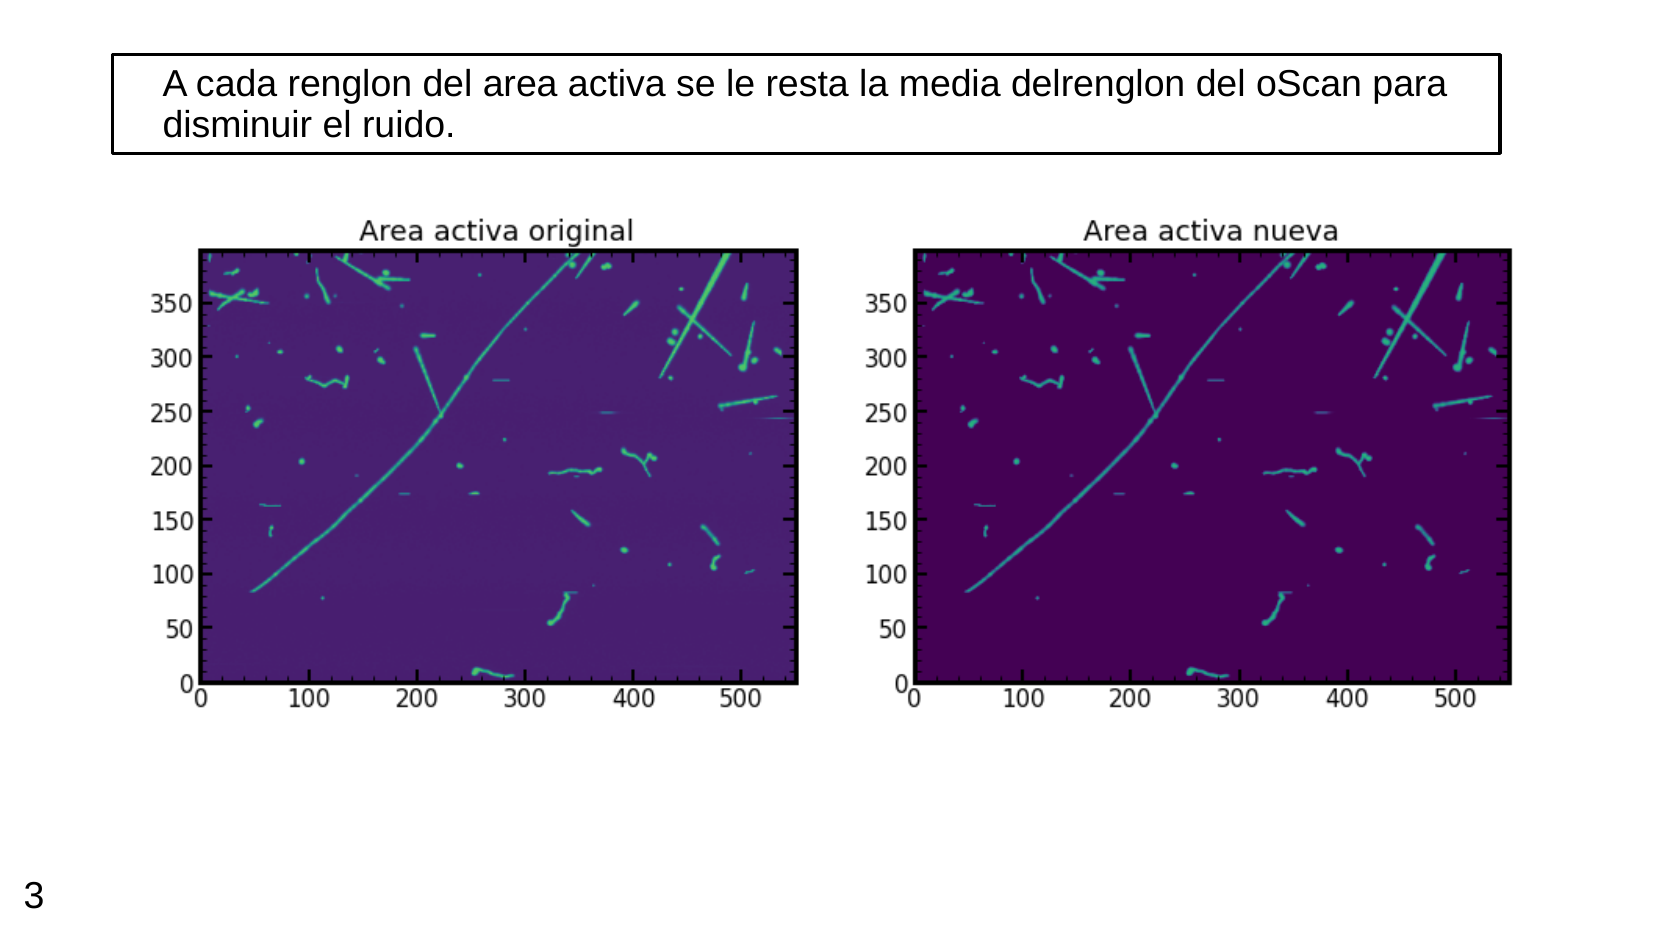

A cada renglon del area activa se le resta la media delrenglon del oScan para disminuir el ruido.